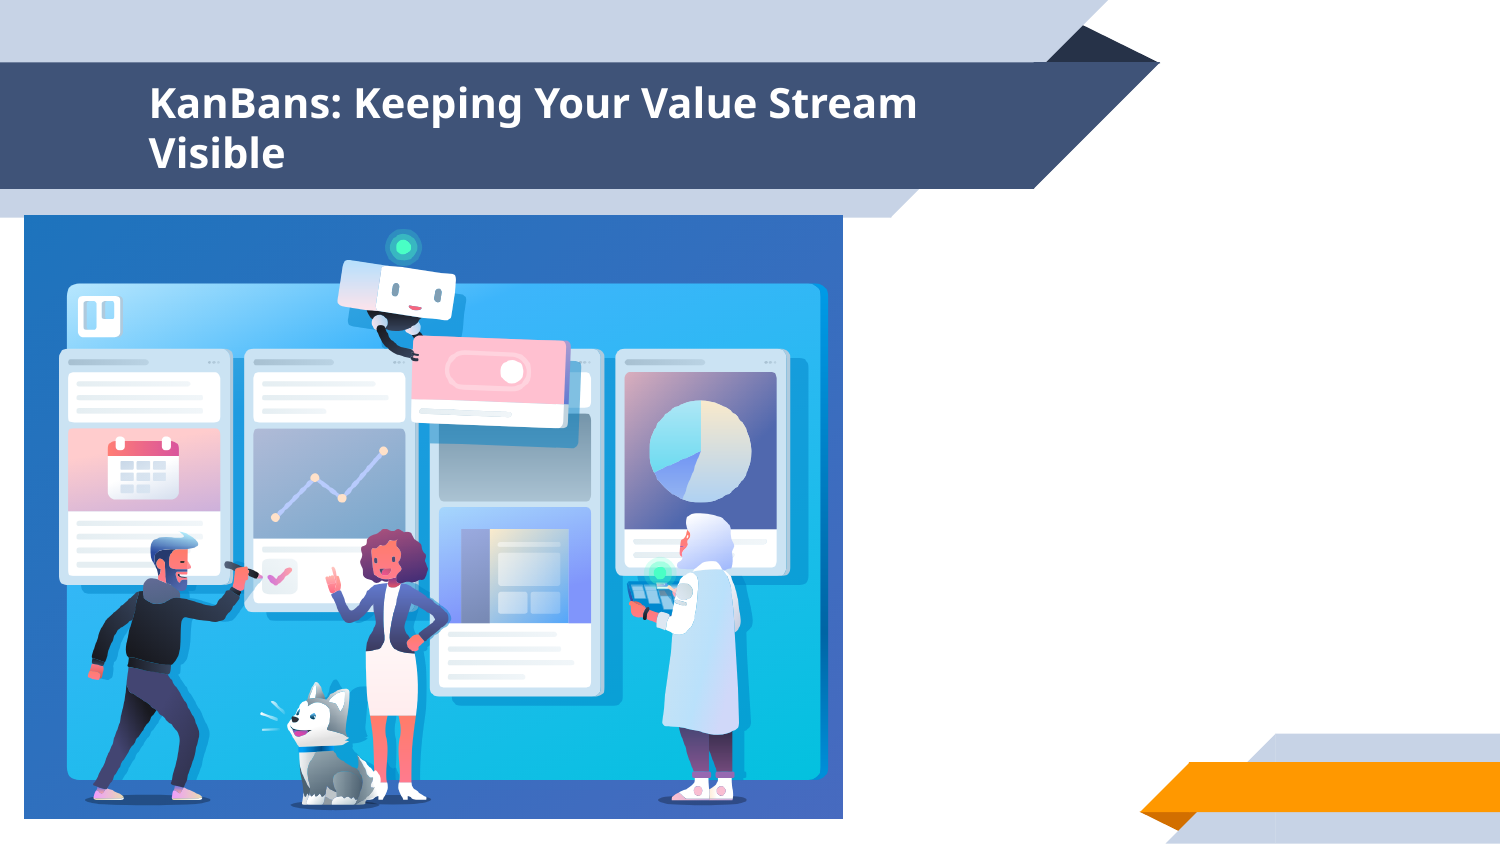

# KanBans: Keeping Your Value Stream Visible